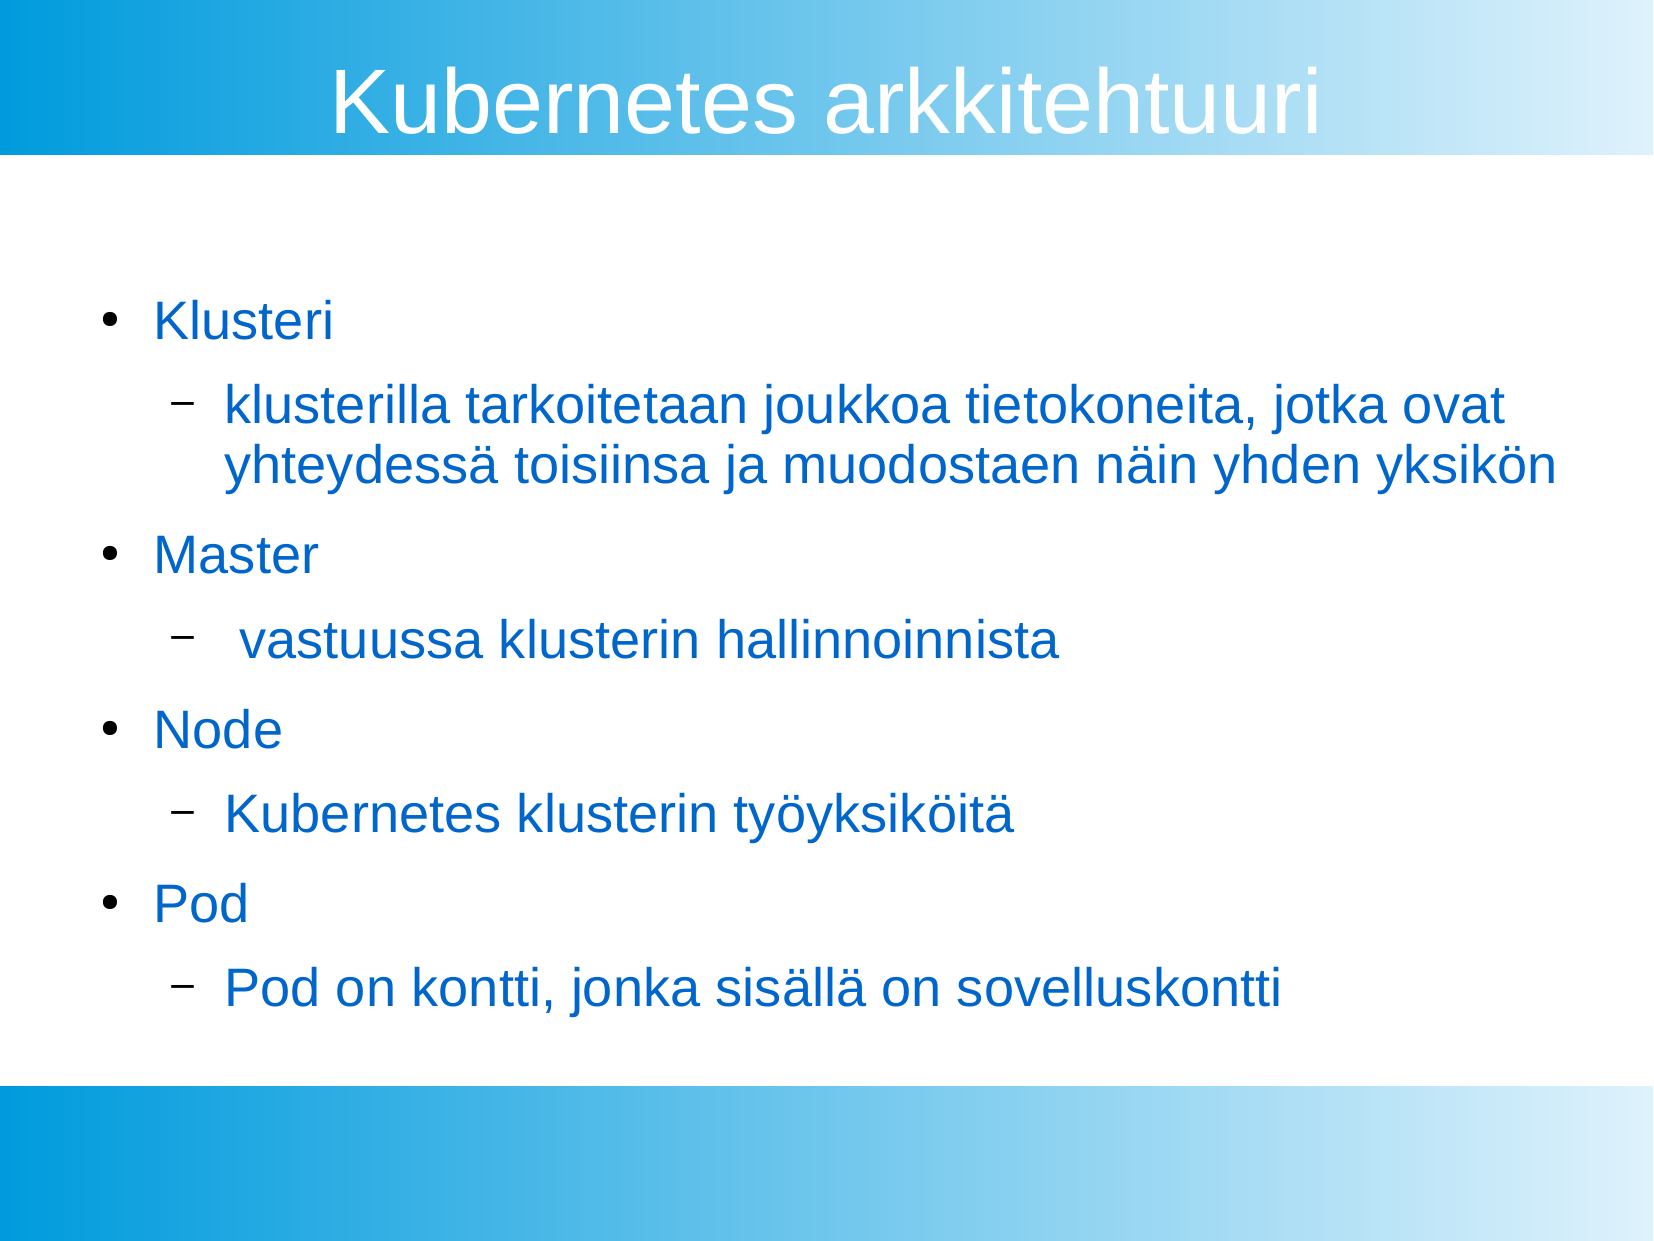

# Kubernetes arkkitehtuuri
Klusteri
klusterilla tarkoitetaan joukkoa tietokoneita, jotka ovat yhteydessä toisiinsa ja muodostaen näin yhden yksikön
Master
 vastuussa klusterin hallinnoinnista
Node
Kubernetes klusterin työyksiköitä
Pod
Pod on kontti, jonka sisällä on sovelluskontti